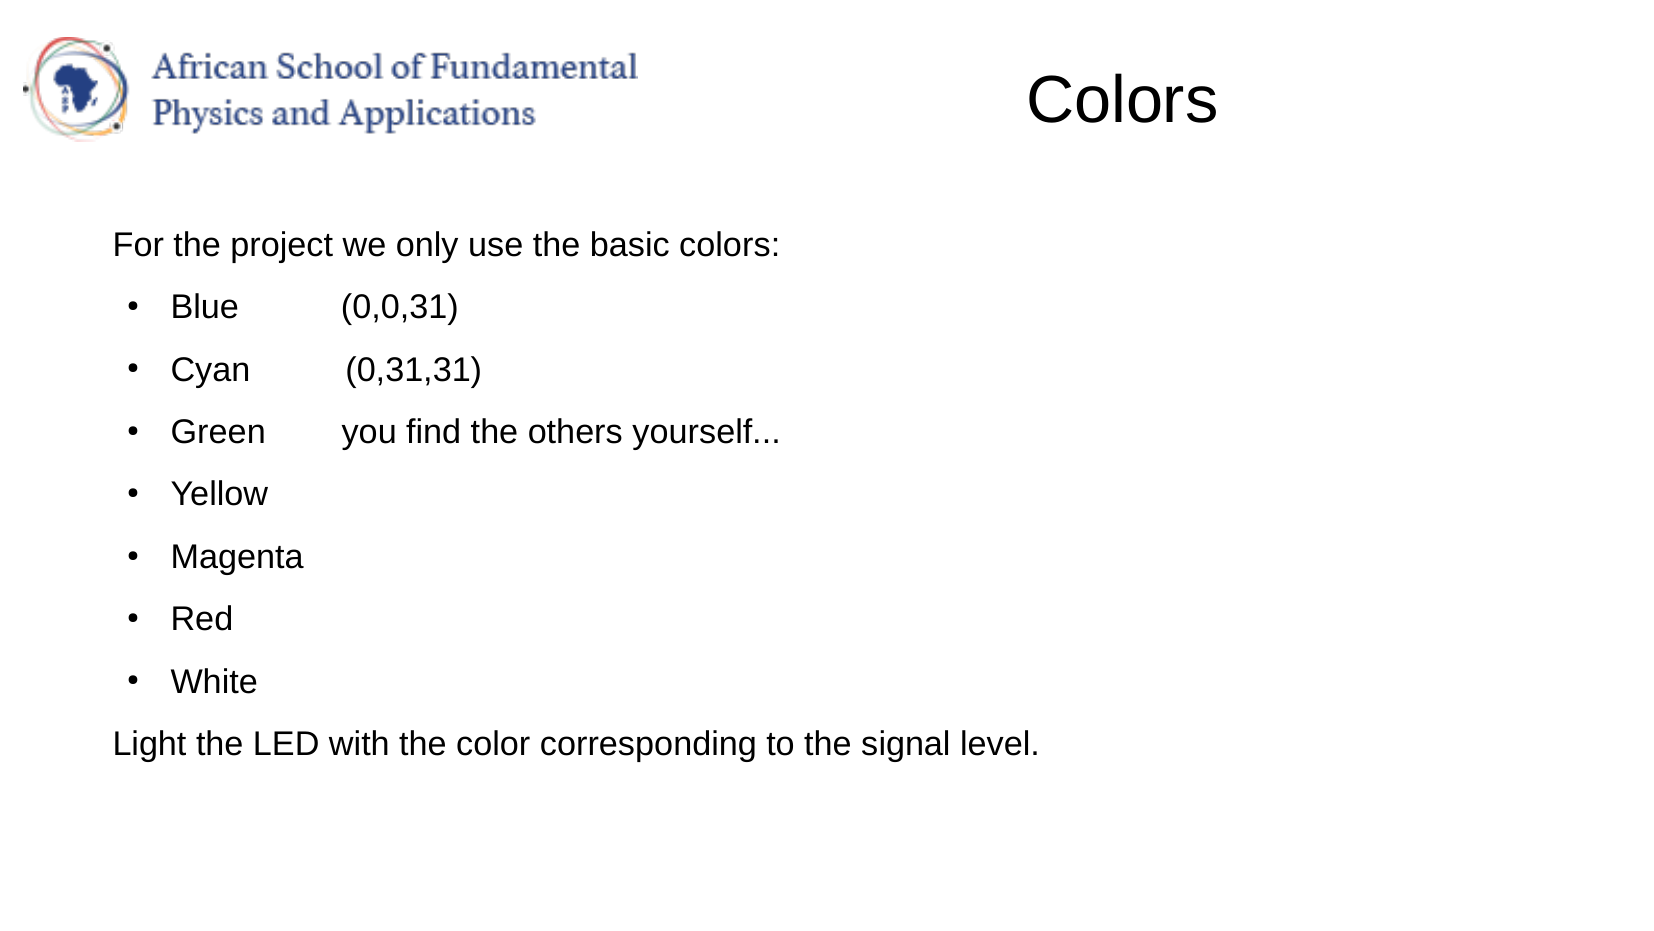

# Colors
For the project we only use the basic colors:
Blue 		 (0,0,31)
Cyan (0,31,31)
Green you find the others yourself...
Yellow
Magenta
Red
White
Light the LED with the color corresponding to the signal level.